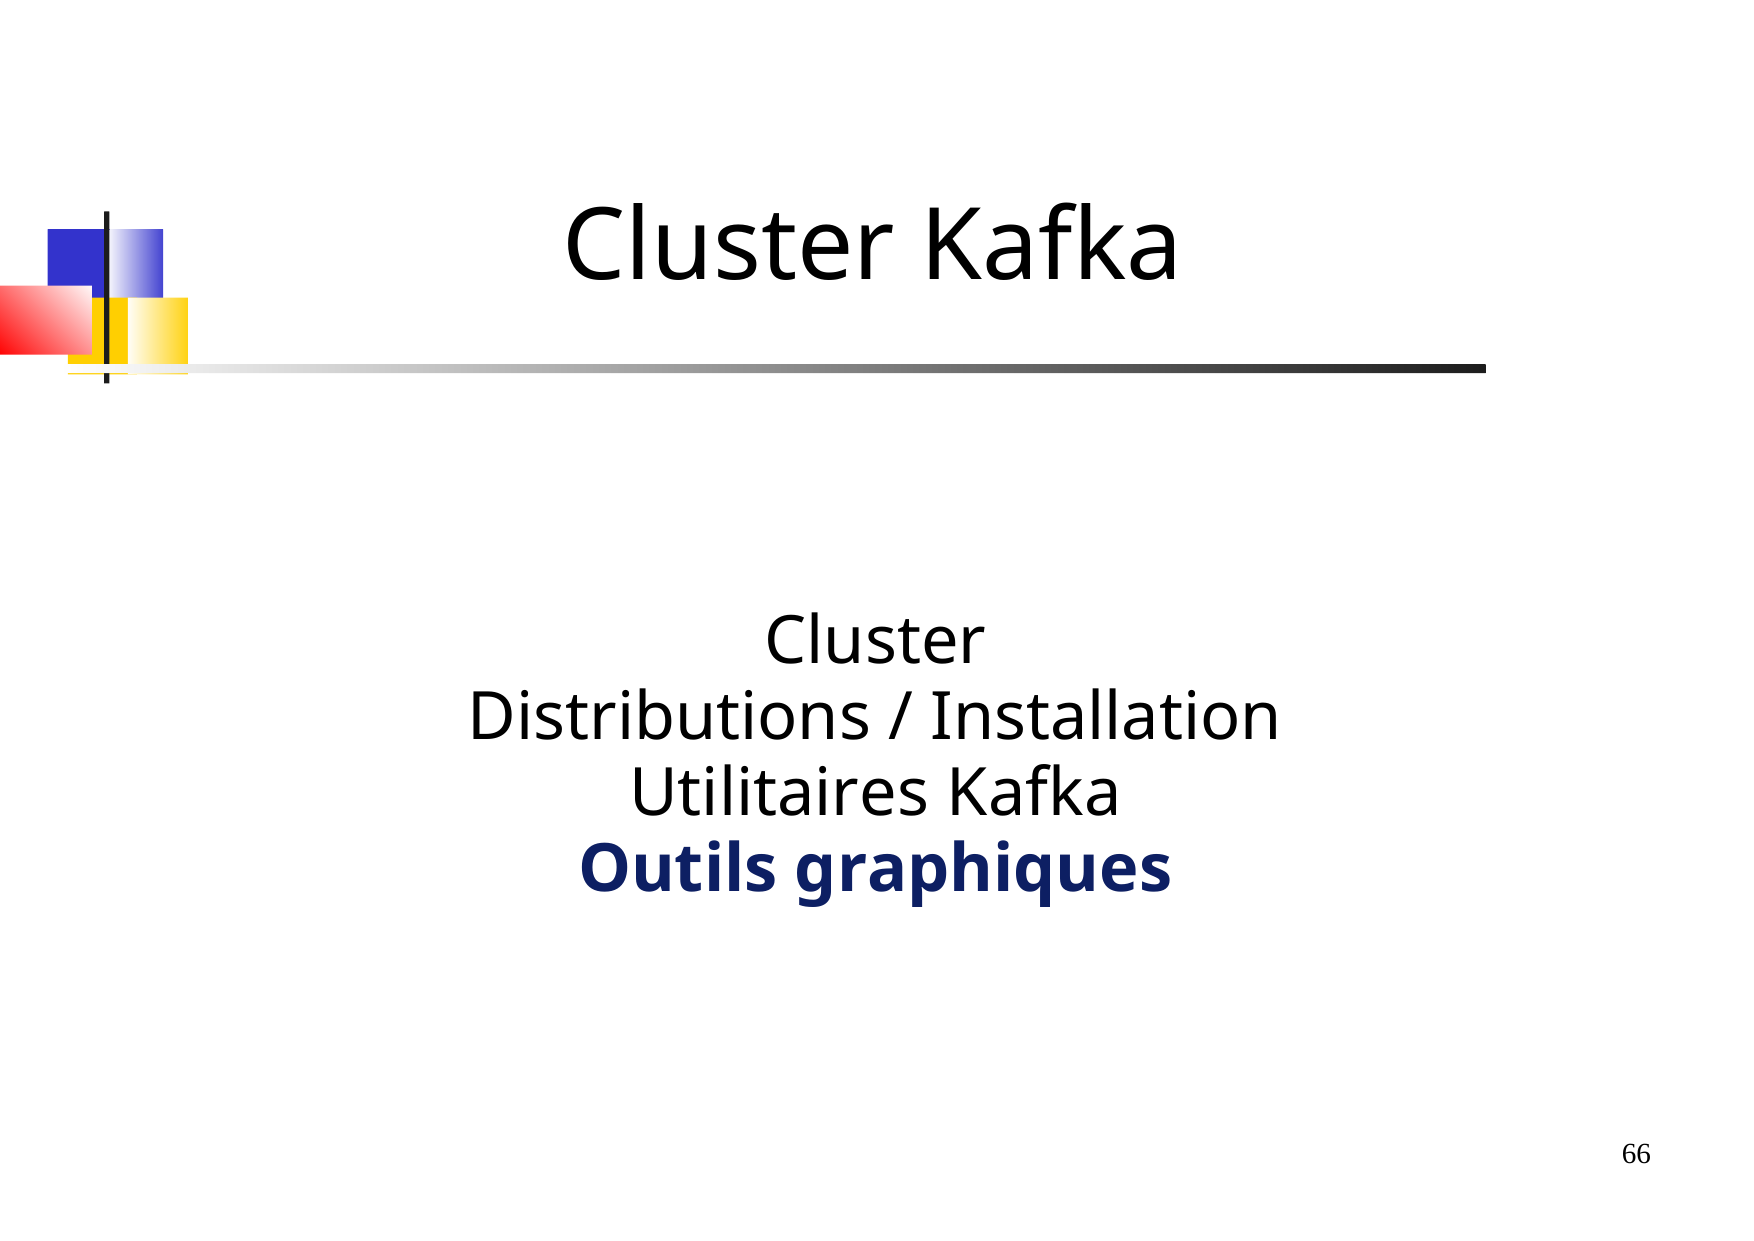

# Cluster Kafka
Cluster
Distributions / Installation
Utilitaires Kafka
Outils graphiques